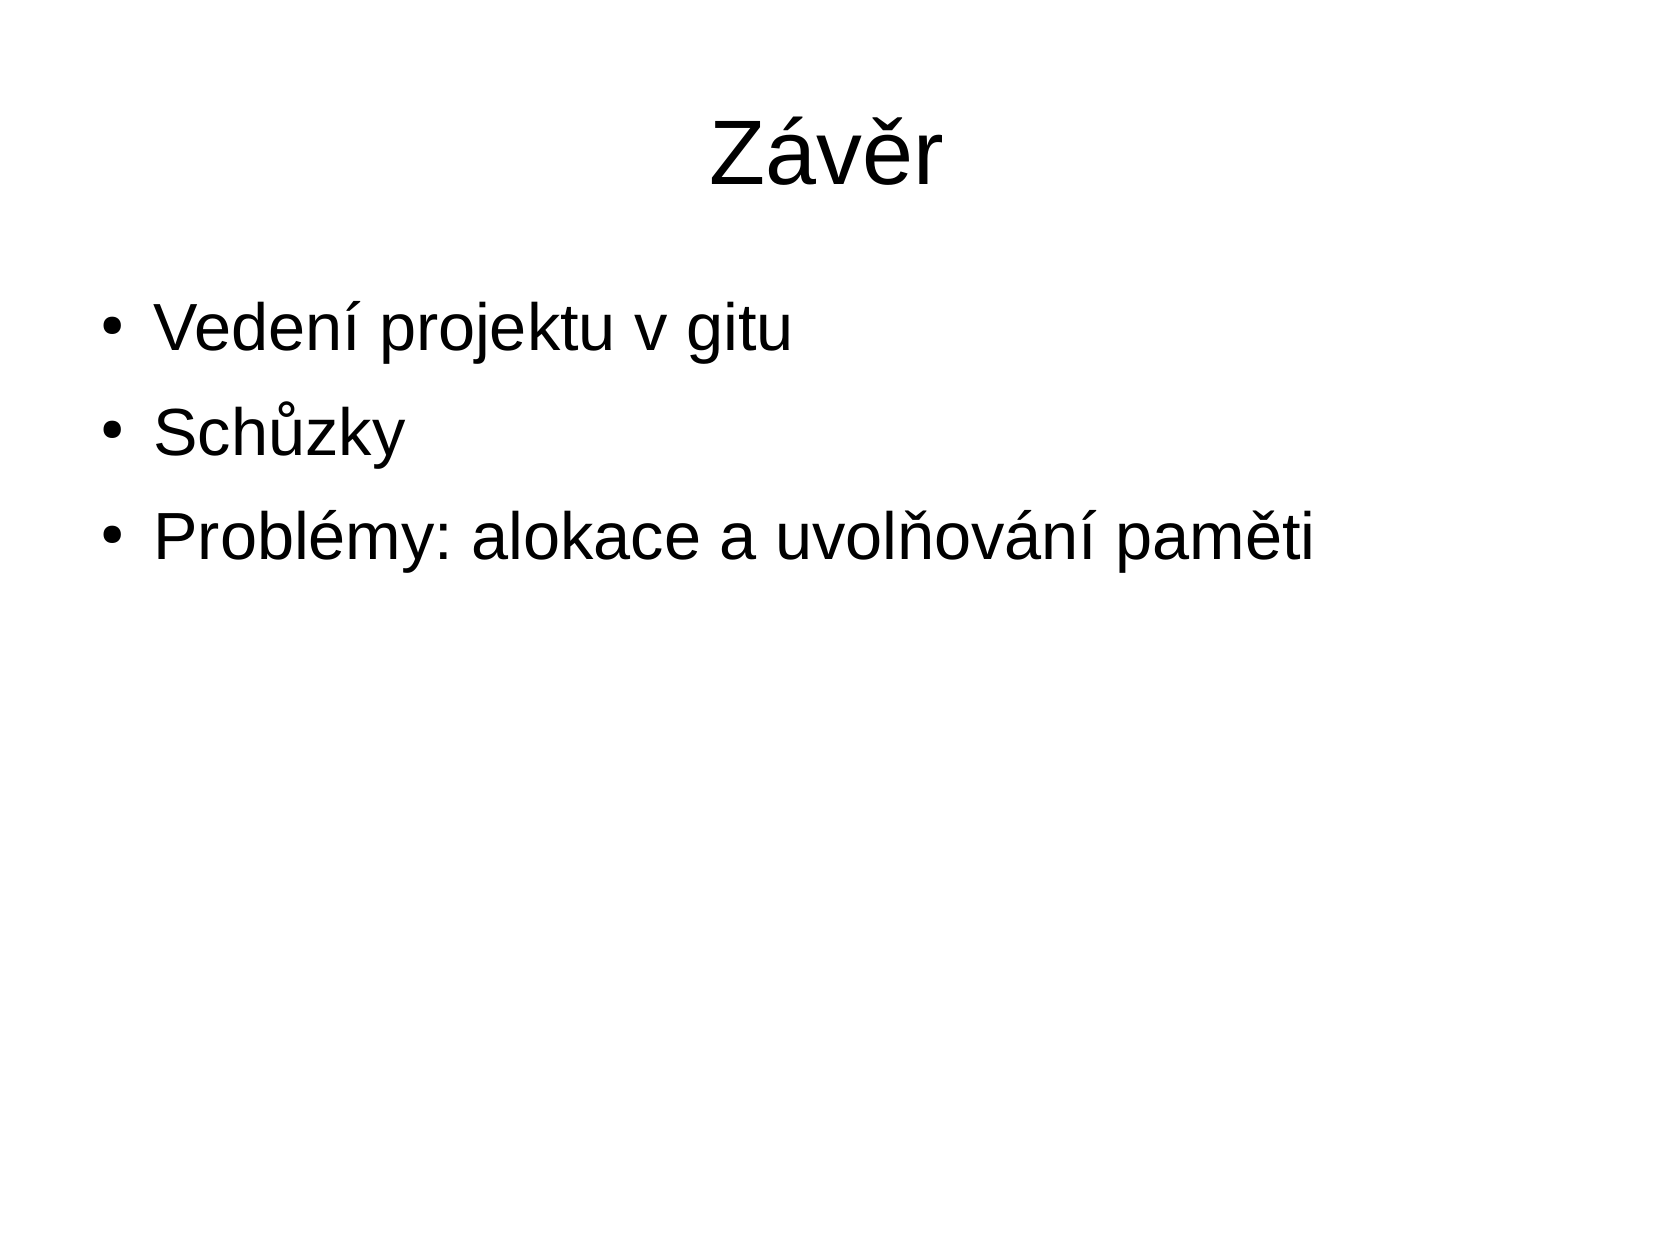

# Závěr
Vedení projektu v gitu
Schůzky
Problémy: alokace a uvolňování paměti